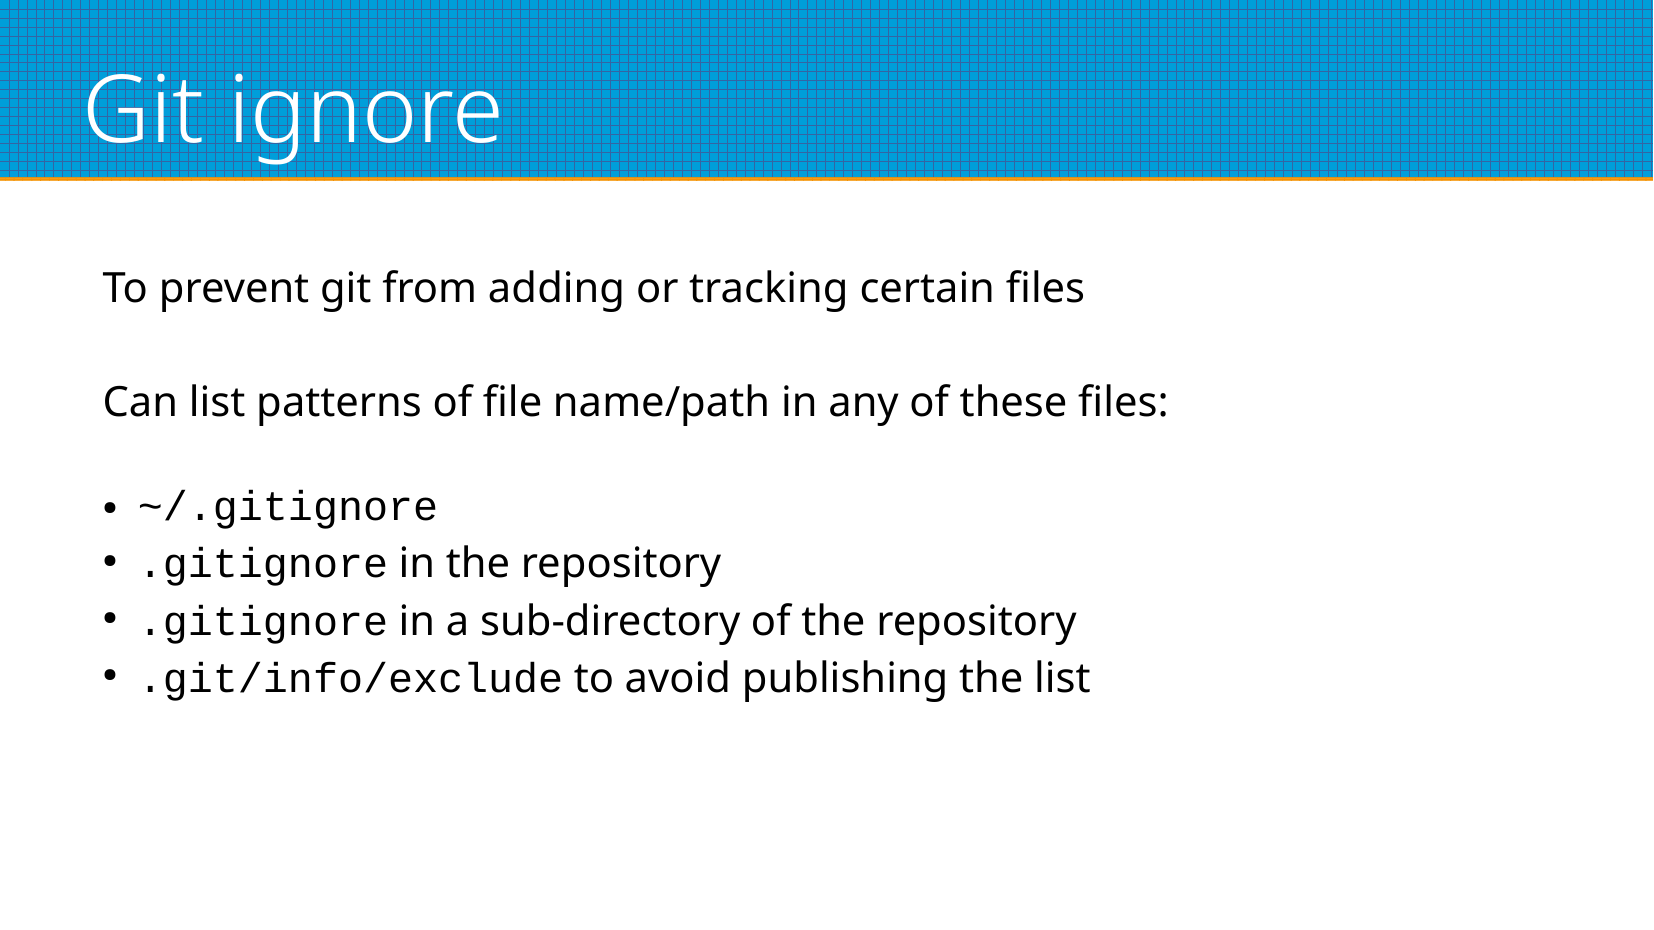

# Git ignore
To prevent git from adding or tracking certain files
Can list patterns of file name/path in any of these files:
~/.gitignore
.gitignore in the repository
.gitignore in a sub-directory of the repository
.git/info/exclude to avoid publishing the list